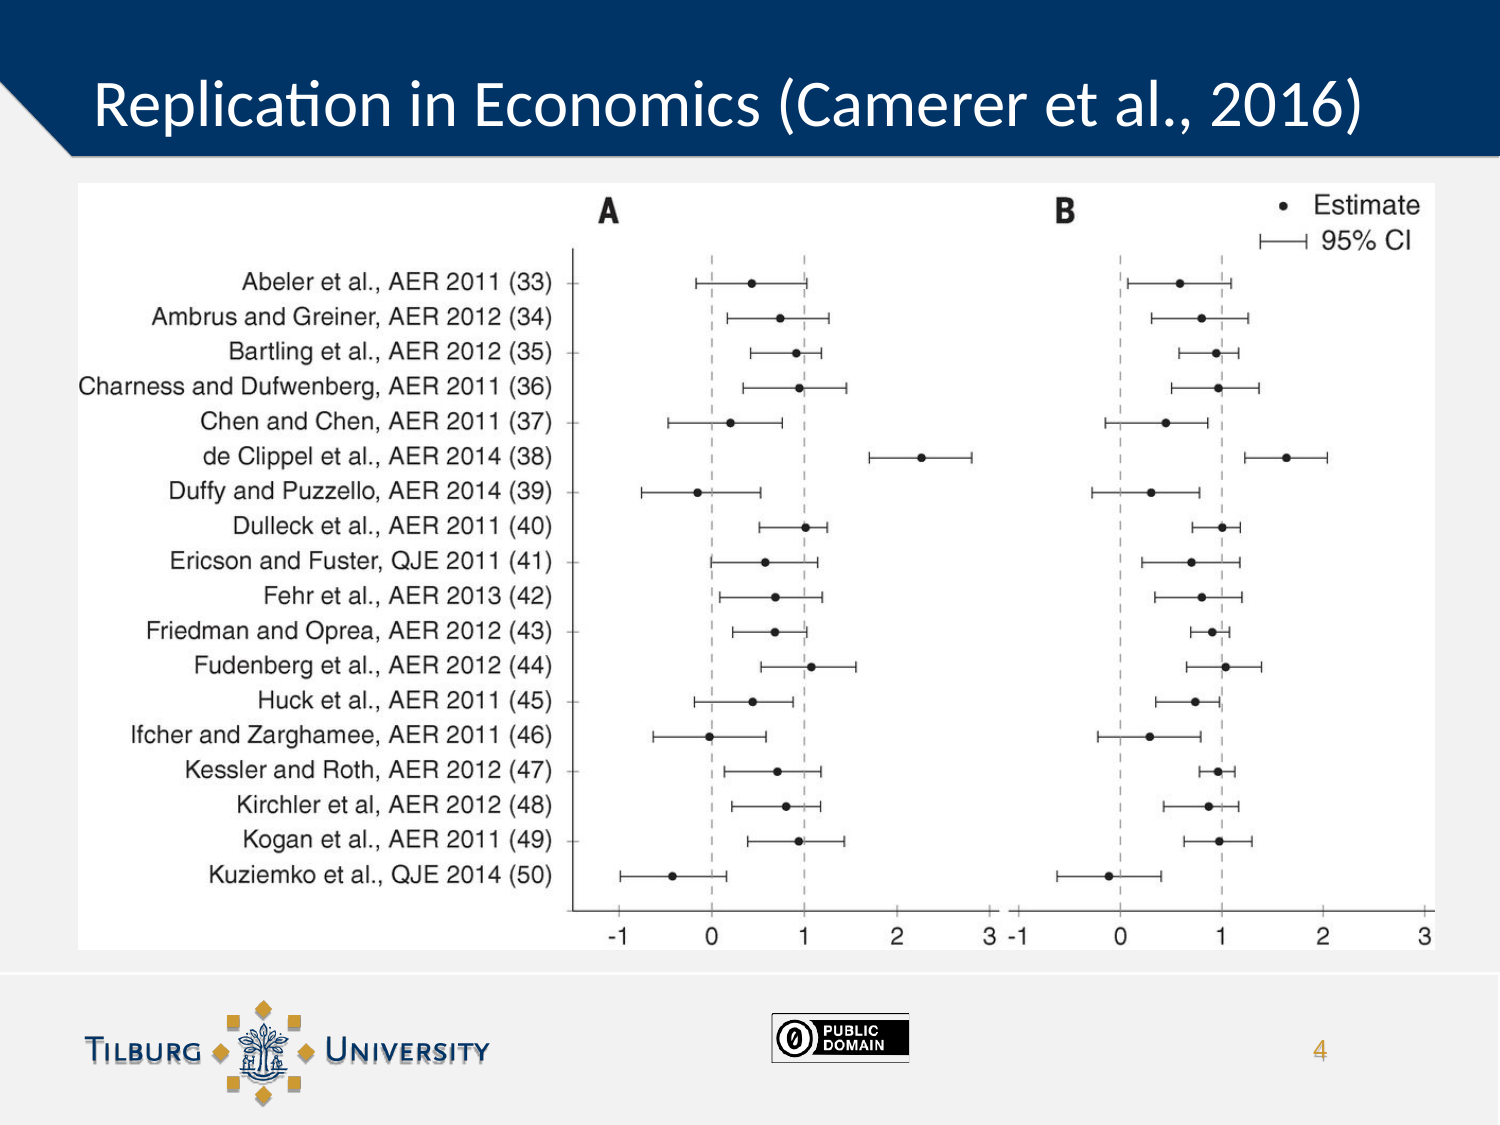

Replication in Economics (Camerer et al., 2016)